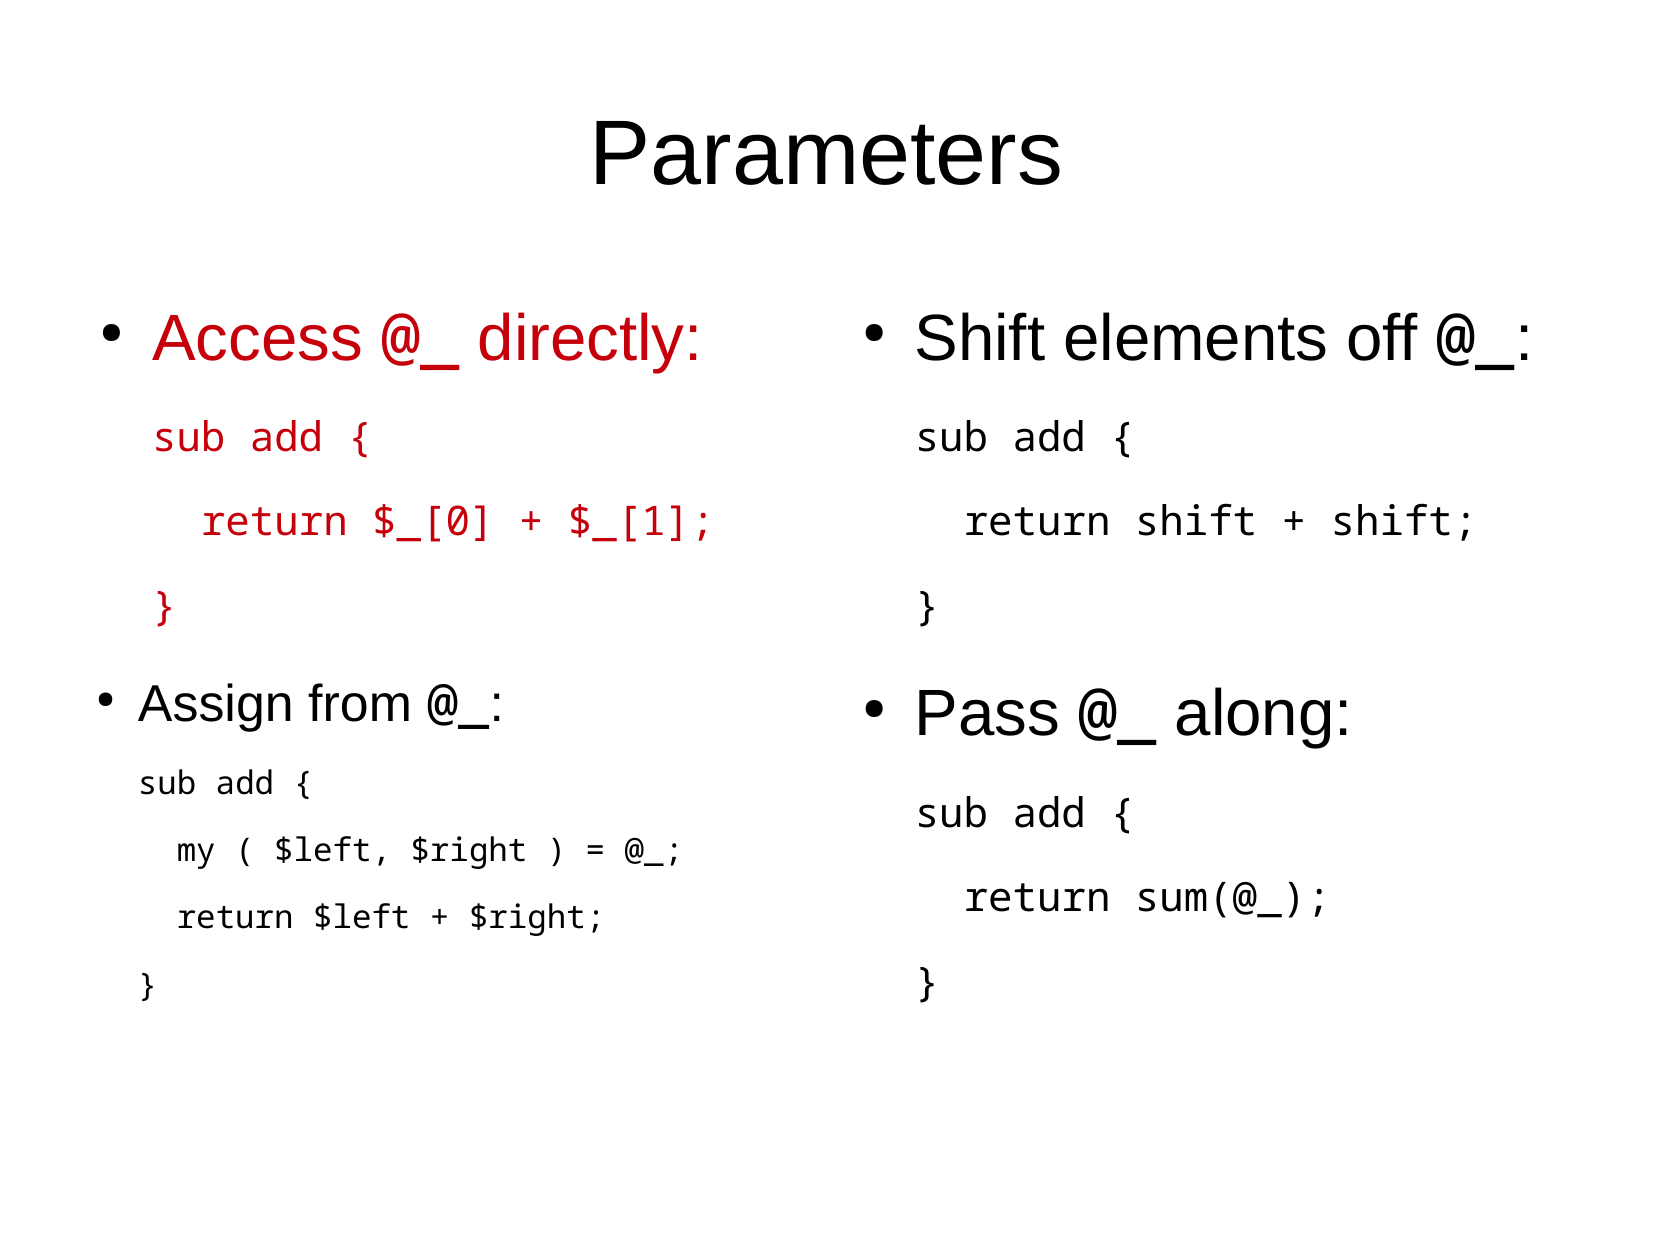

# Parameters
Access @_ directly:
sub add {
 return $_[0] + $_[1];
}
Shift elements off @_:
sub add {
 return shift + shift;
}
Assign from @_:
sub add {
 my ( $left, $right ) = @_;
 return $left + $right;
}
Pass @_ along:
sub add {
 return sum(@_);
}